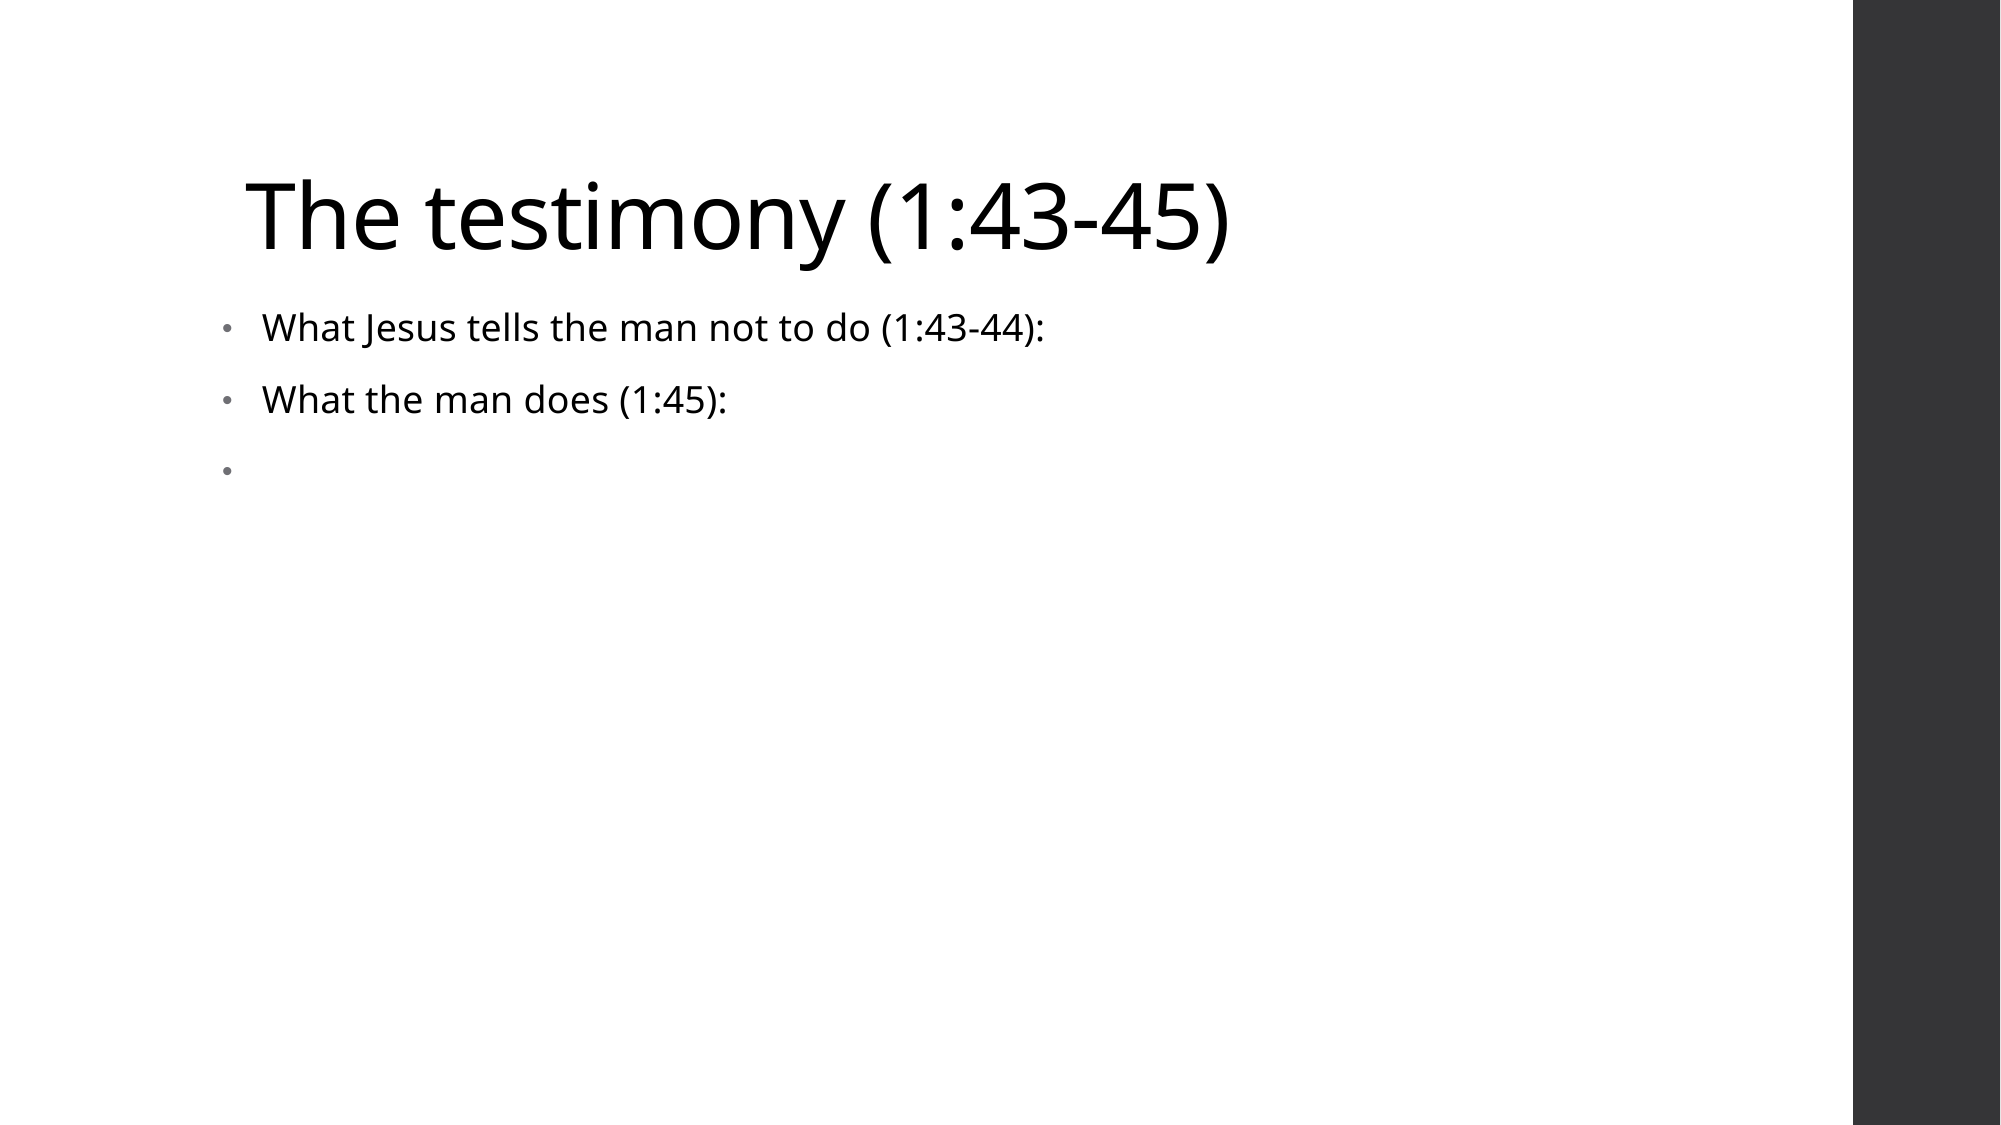

# The testimony (1:43-45)
 What Jesus tells the man not to do (1:43-44):
 What the man does (1:45):